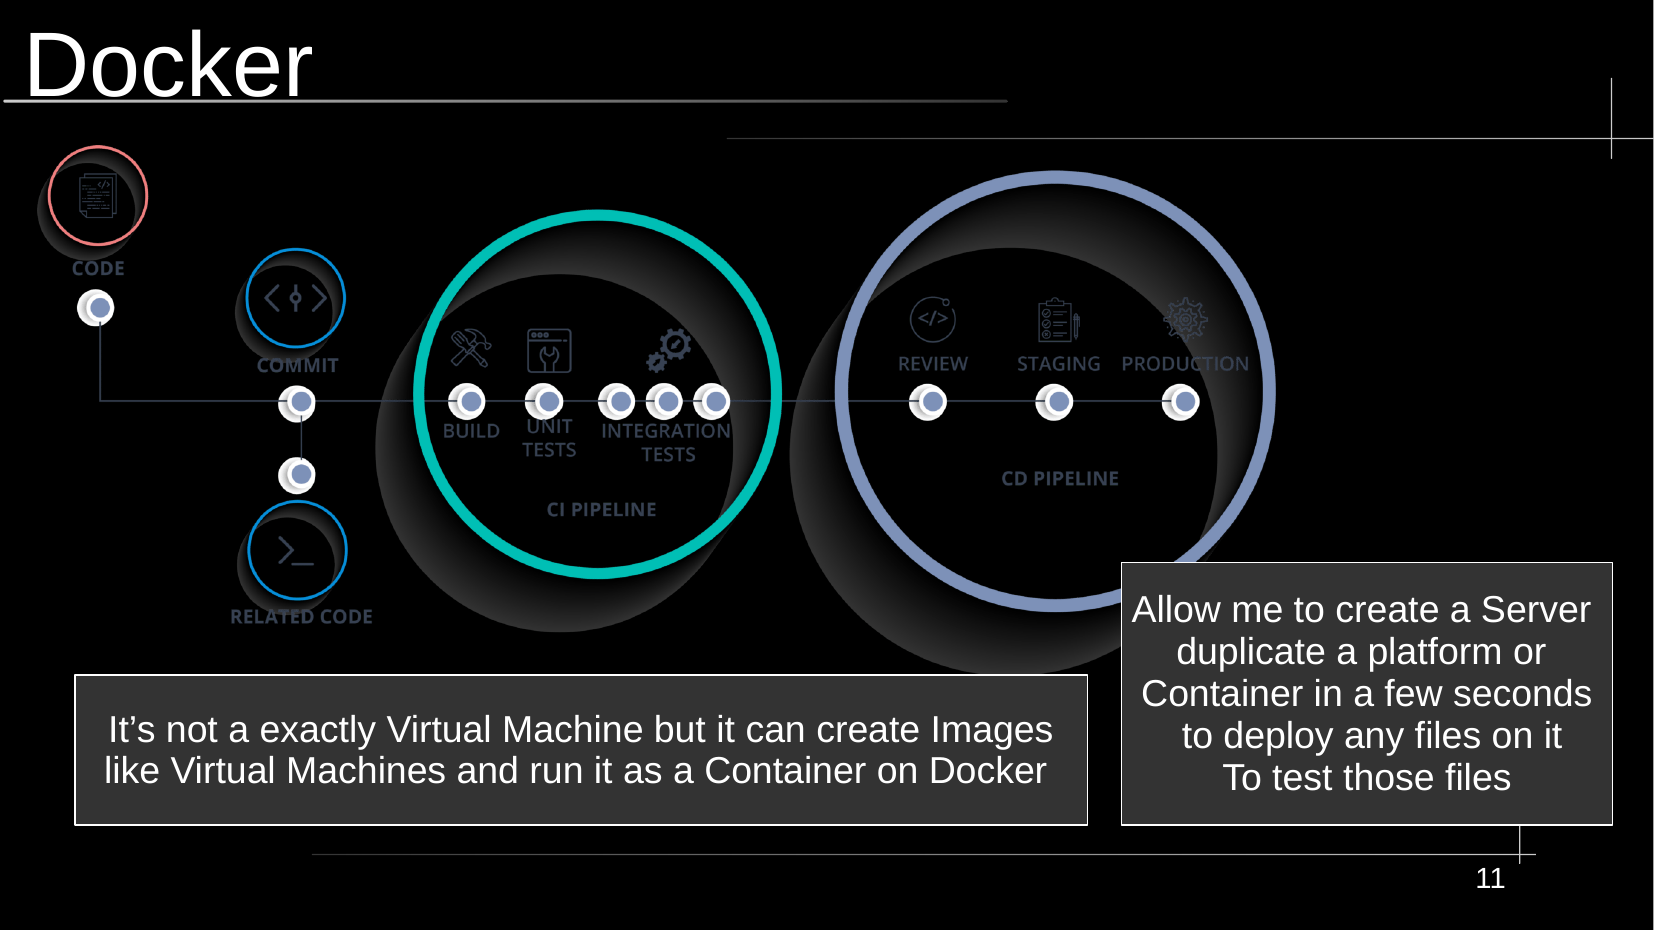

# Docker
Allow me to create a Server
duplicate a platform or
Container in a few seconds
 to deploy any files on it
To test those files
It’s not a exactly Virtual Machine but it can create Images
like Virtual Machines and run it as a Container on Docker
11